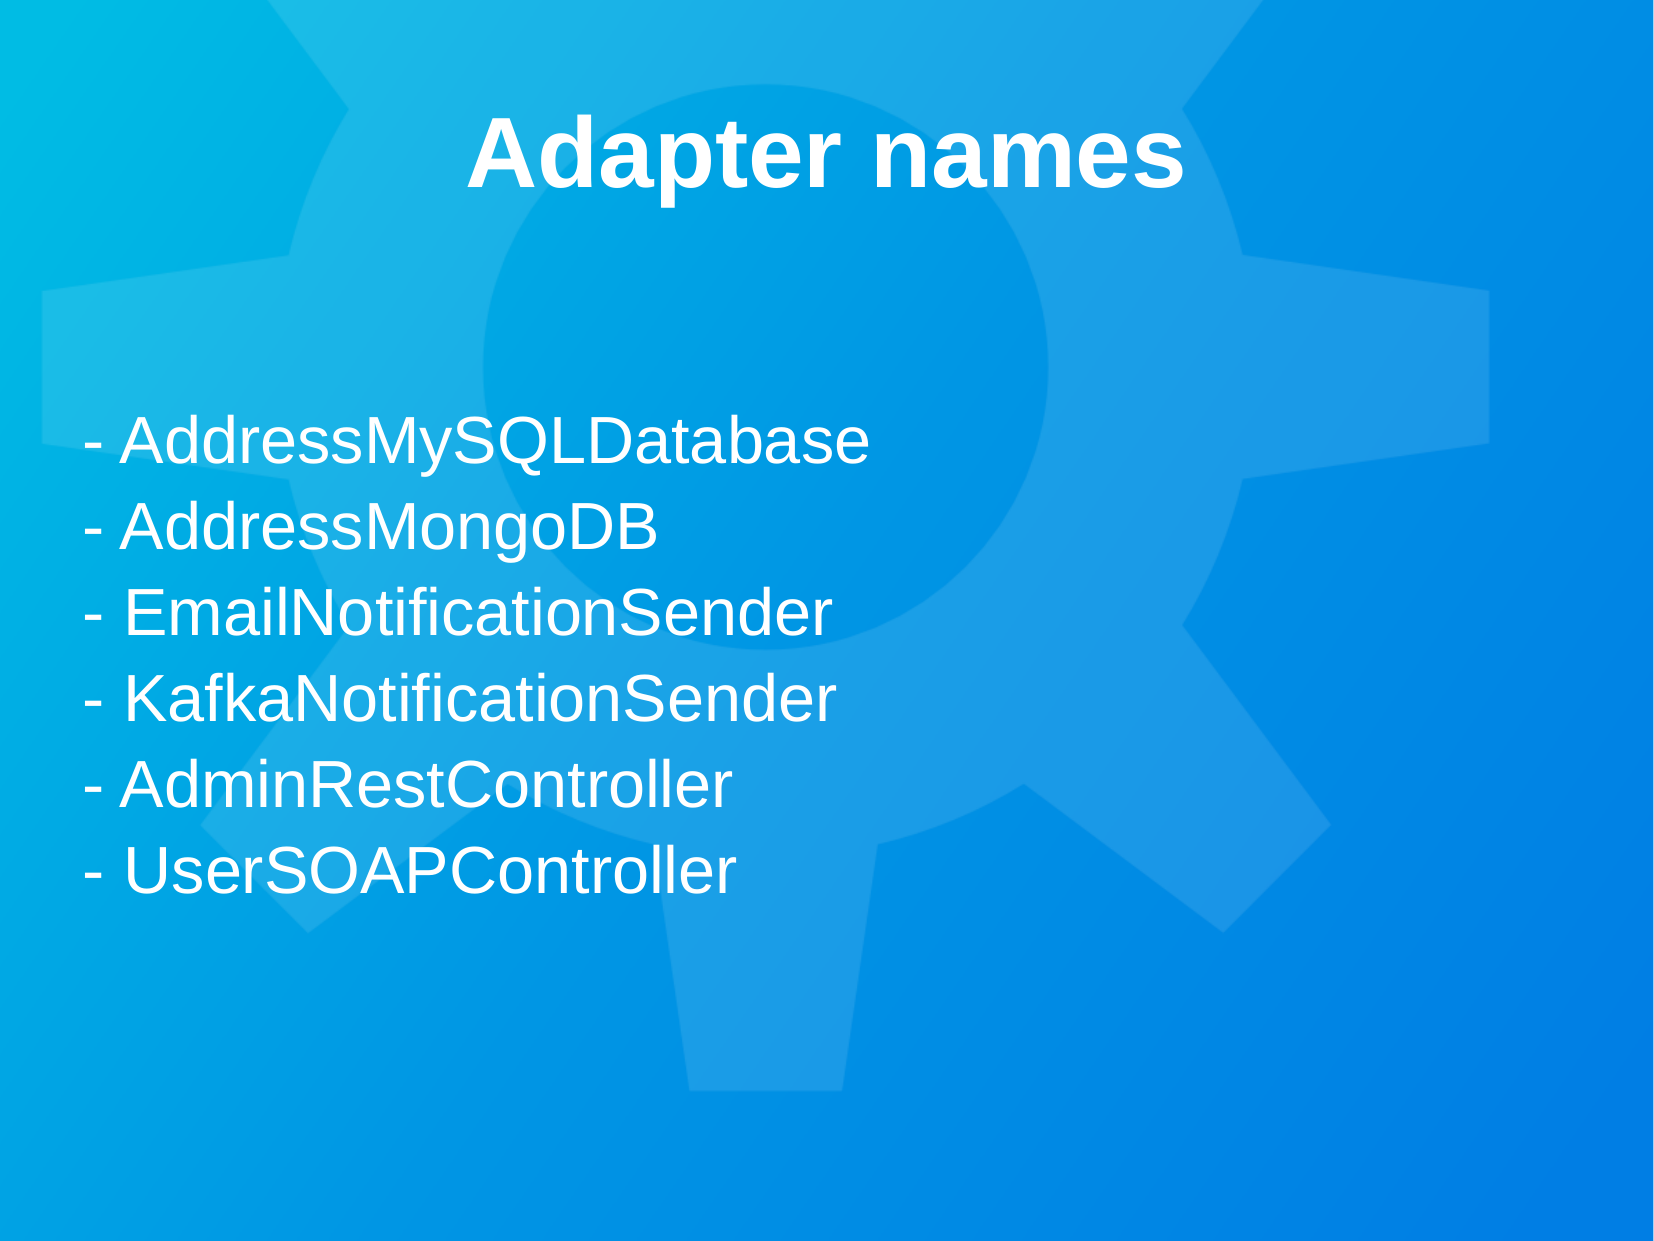

# Adapter names
- AddressMySQLDatabase
- AddressMongoDB
- EmailNotificationSender
- KafkaNotificationSender
- AdminRestController
- UserSOAPController